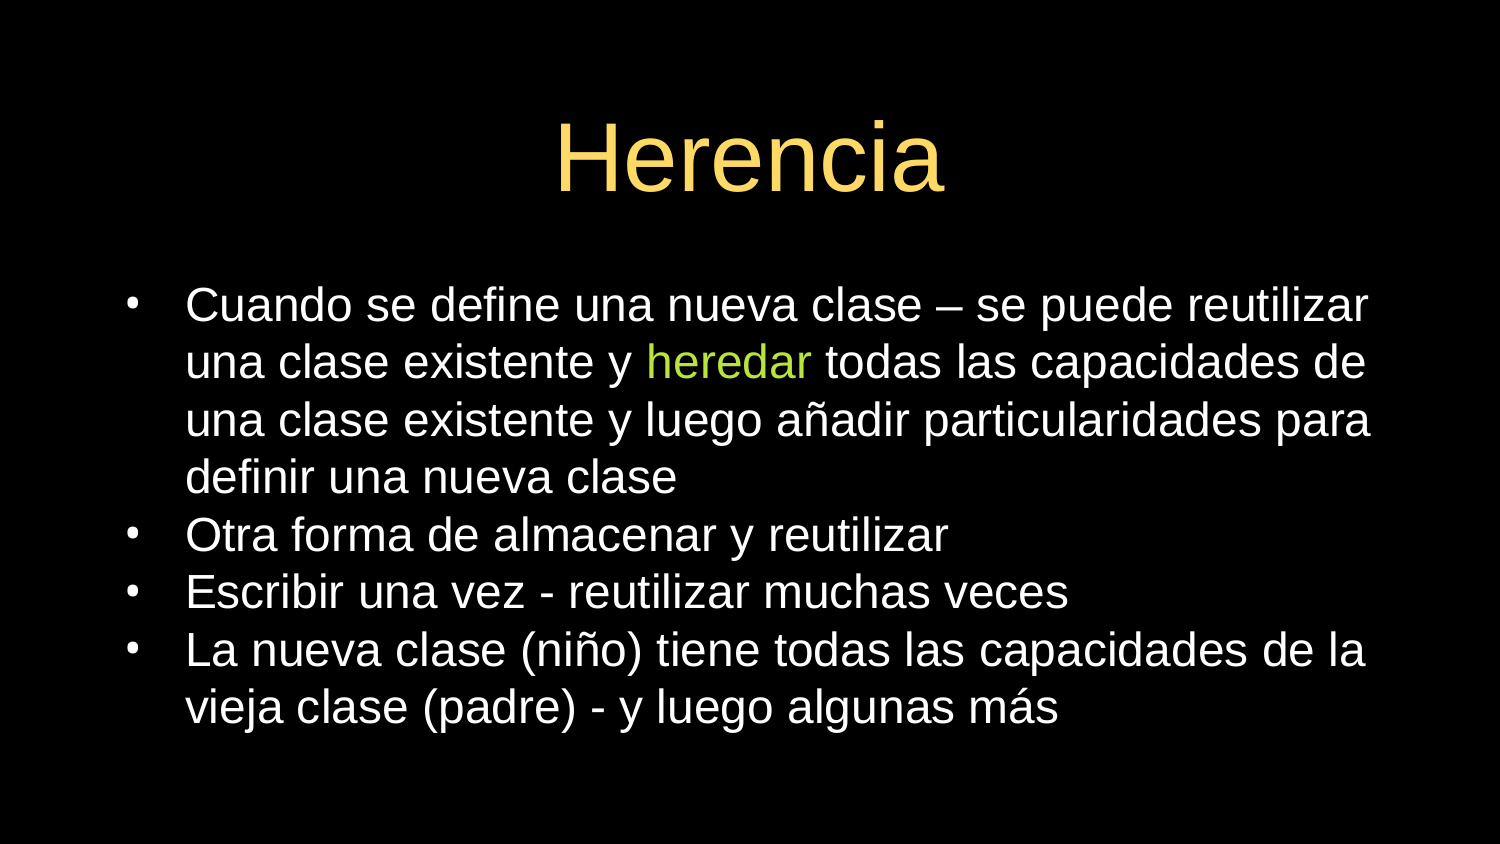

# Herencia
Cuando se define una nueva clase – se puede reutilizar una clase existente y heredar todas las capacidades de una clase existente y luego añadir particularidades para definir una nueva clase
Otra forma de almacenar y reutilizar
Escribir una vez - reutilizar muchas veces
La nueva clase (niño) tiene todas las capacidades de la vieja clase (padre) - y luego algunas más